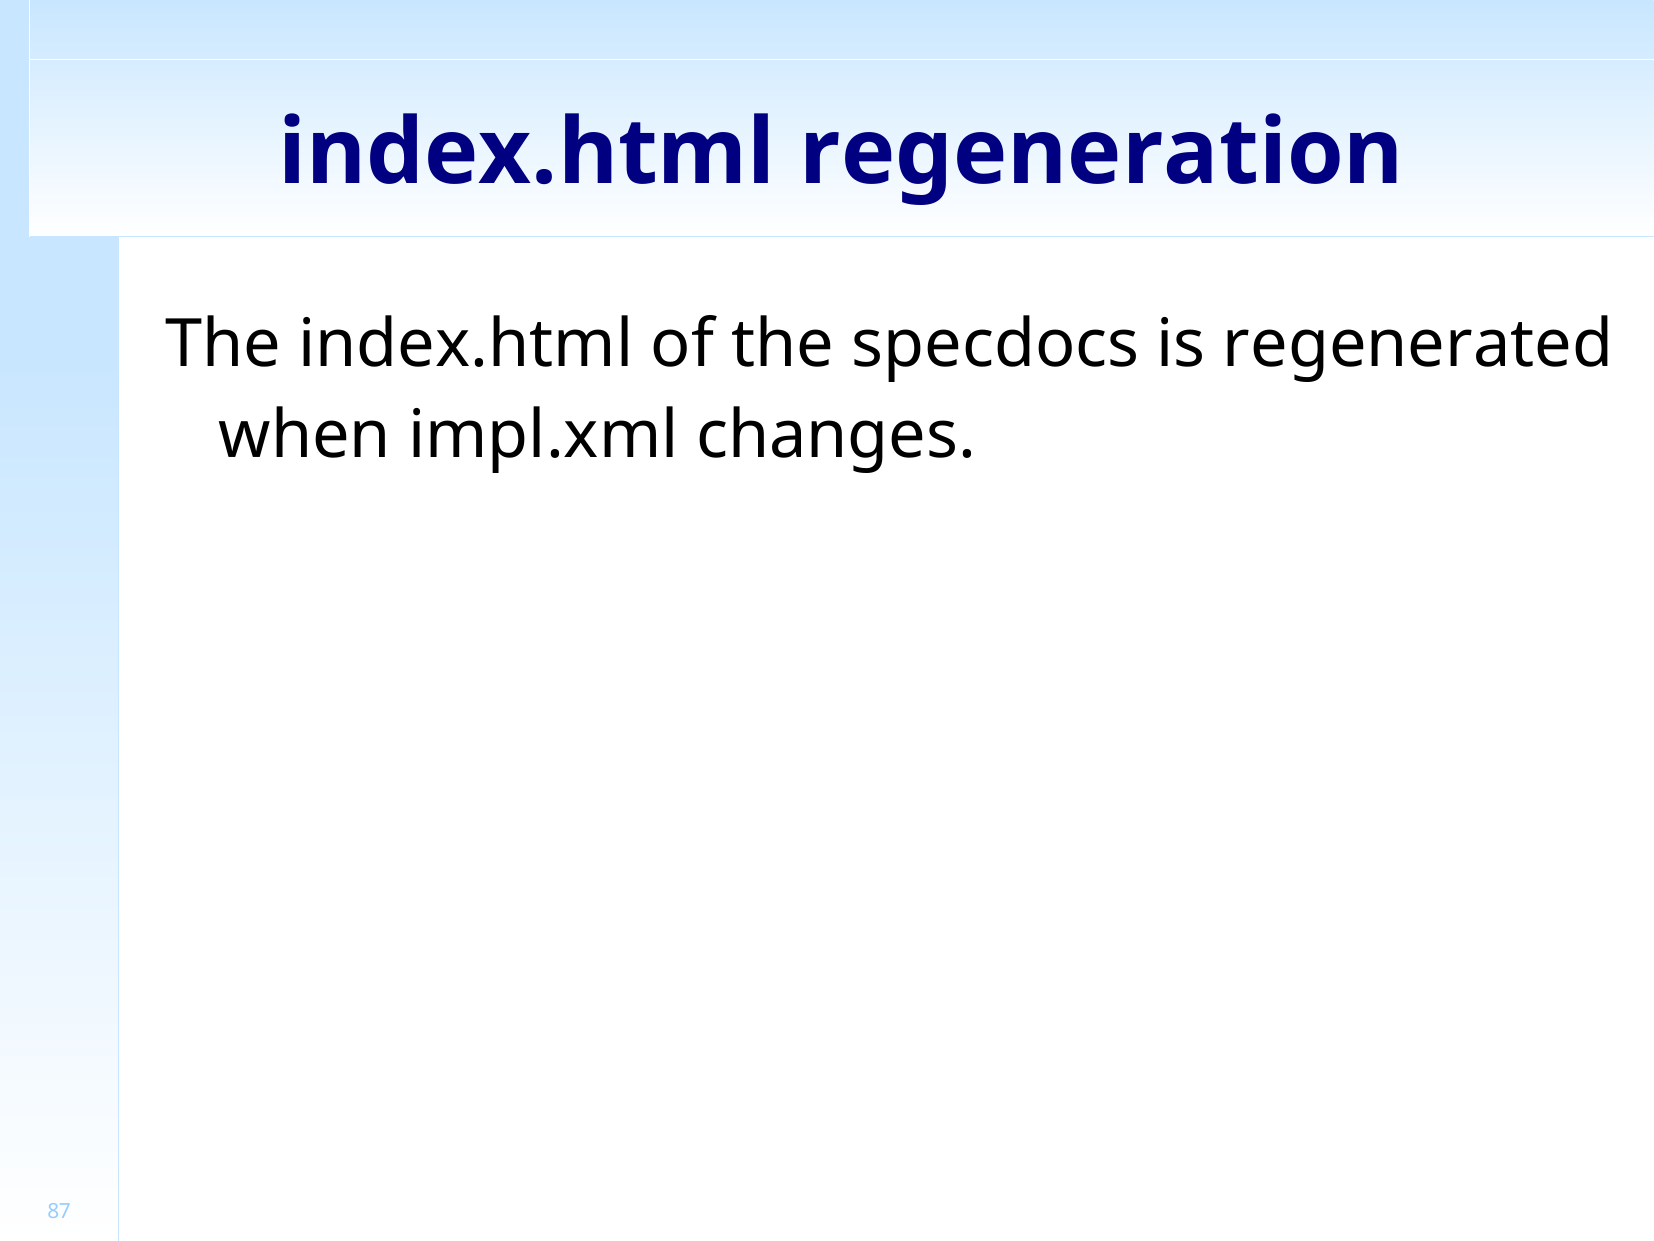

# index.html regeneration
The index.html of the specdocs is regenerated when impl.xml changes.